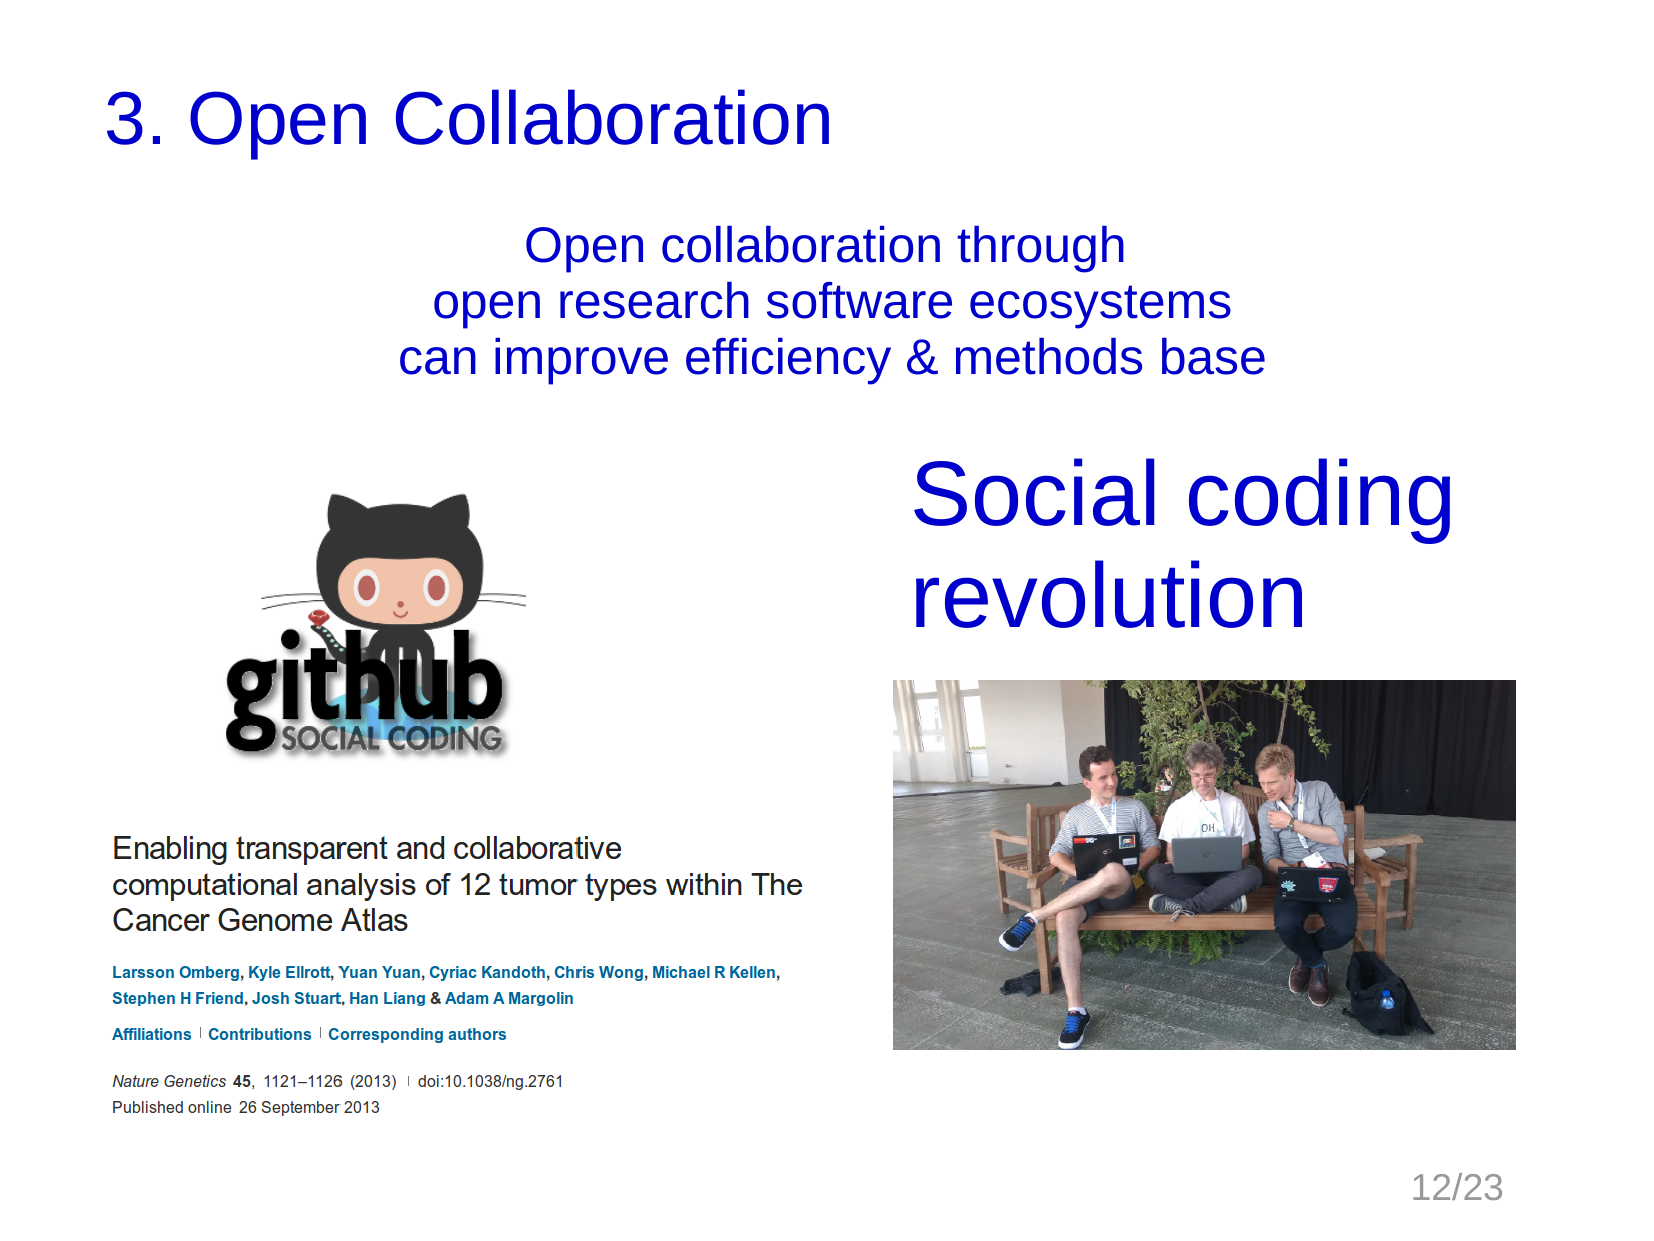

# 3. Open Collaboration
Open collaboration through
open research software ecosystems
can improve efficiency & methods base
Social coding revolution